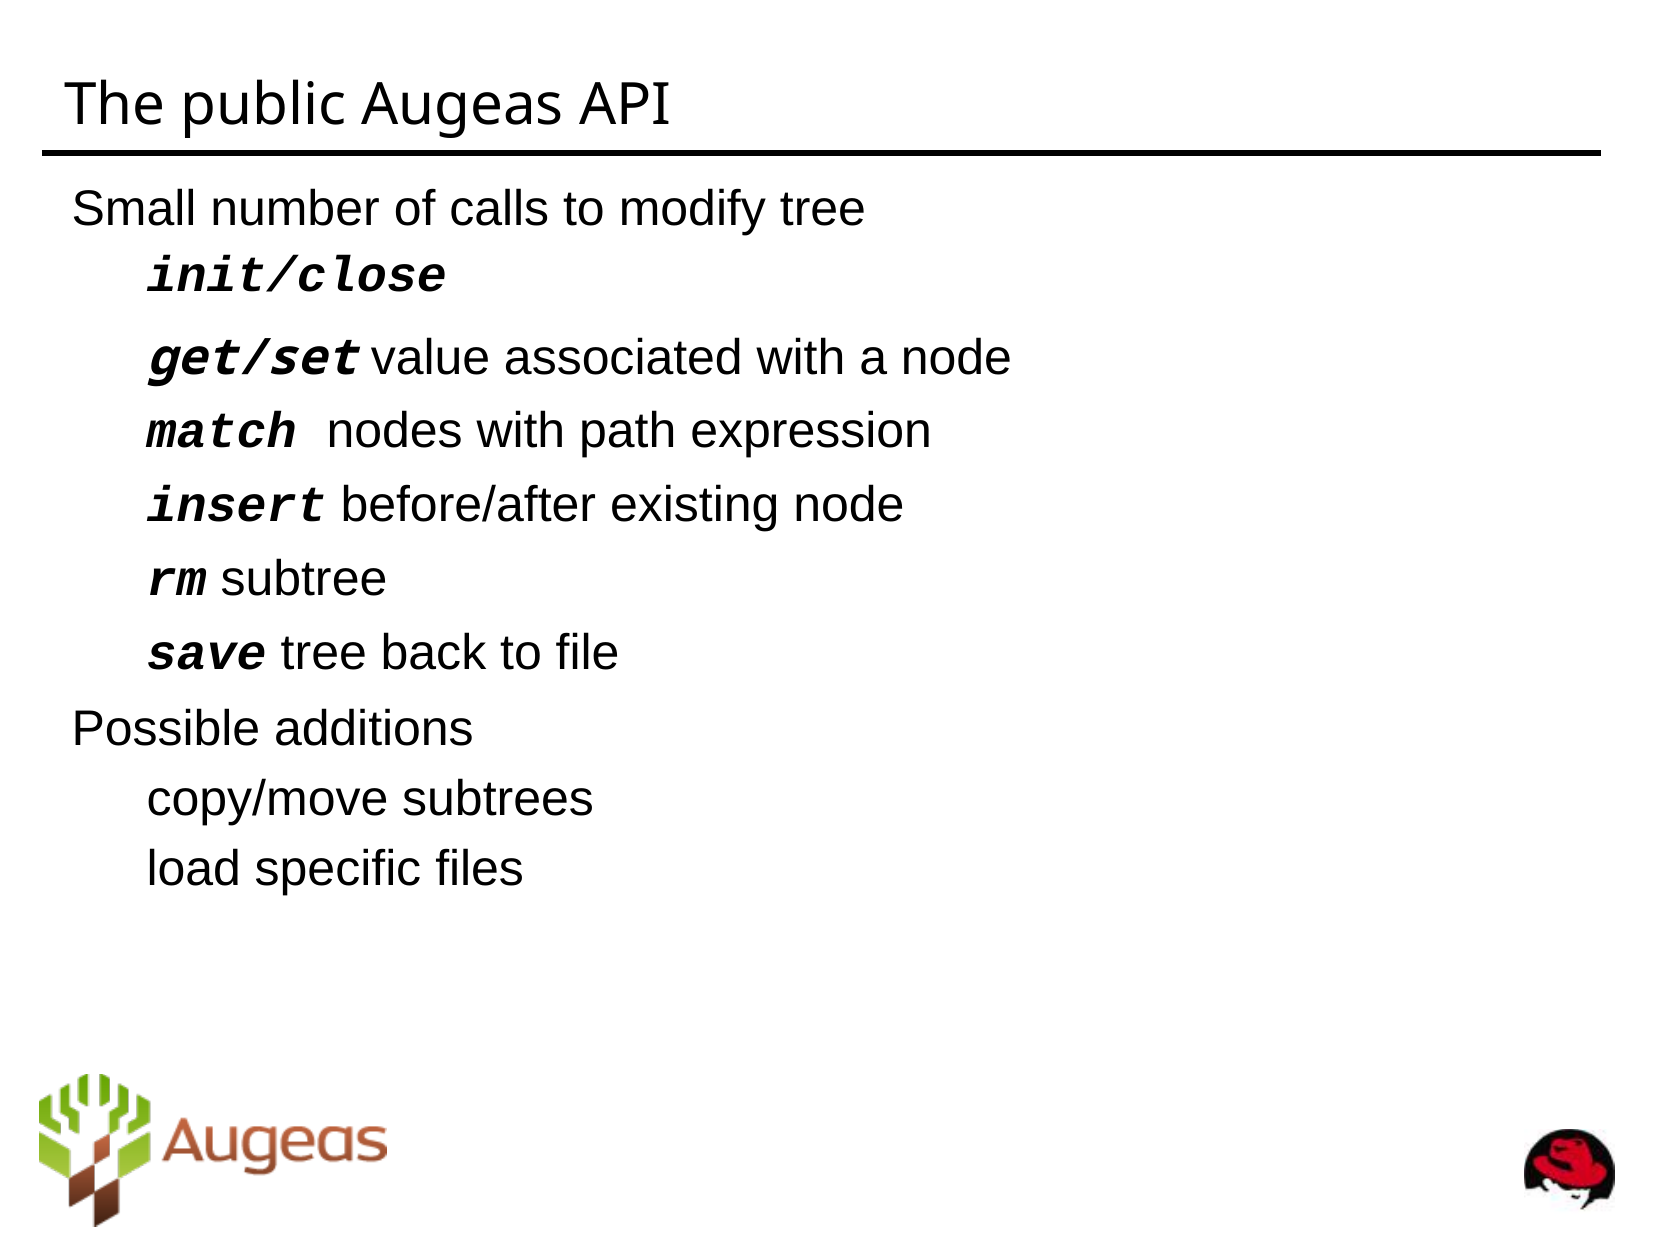

# The public Augeas API
Small number of calls to modify tree
init/close
get/set value associated with a node
match nodes with path expression
insert before/after existing node
rm subtree
save tree back to file
Possible additions
copy/move subtrees
load specific files